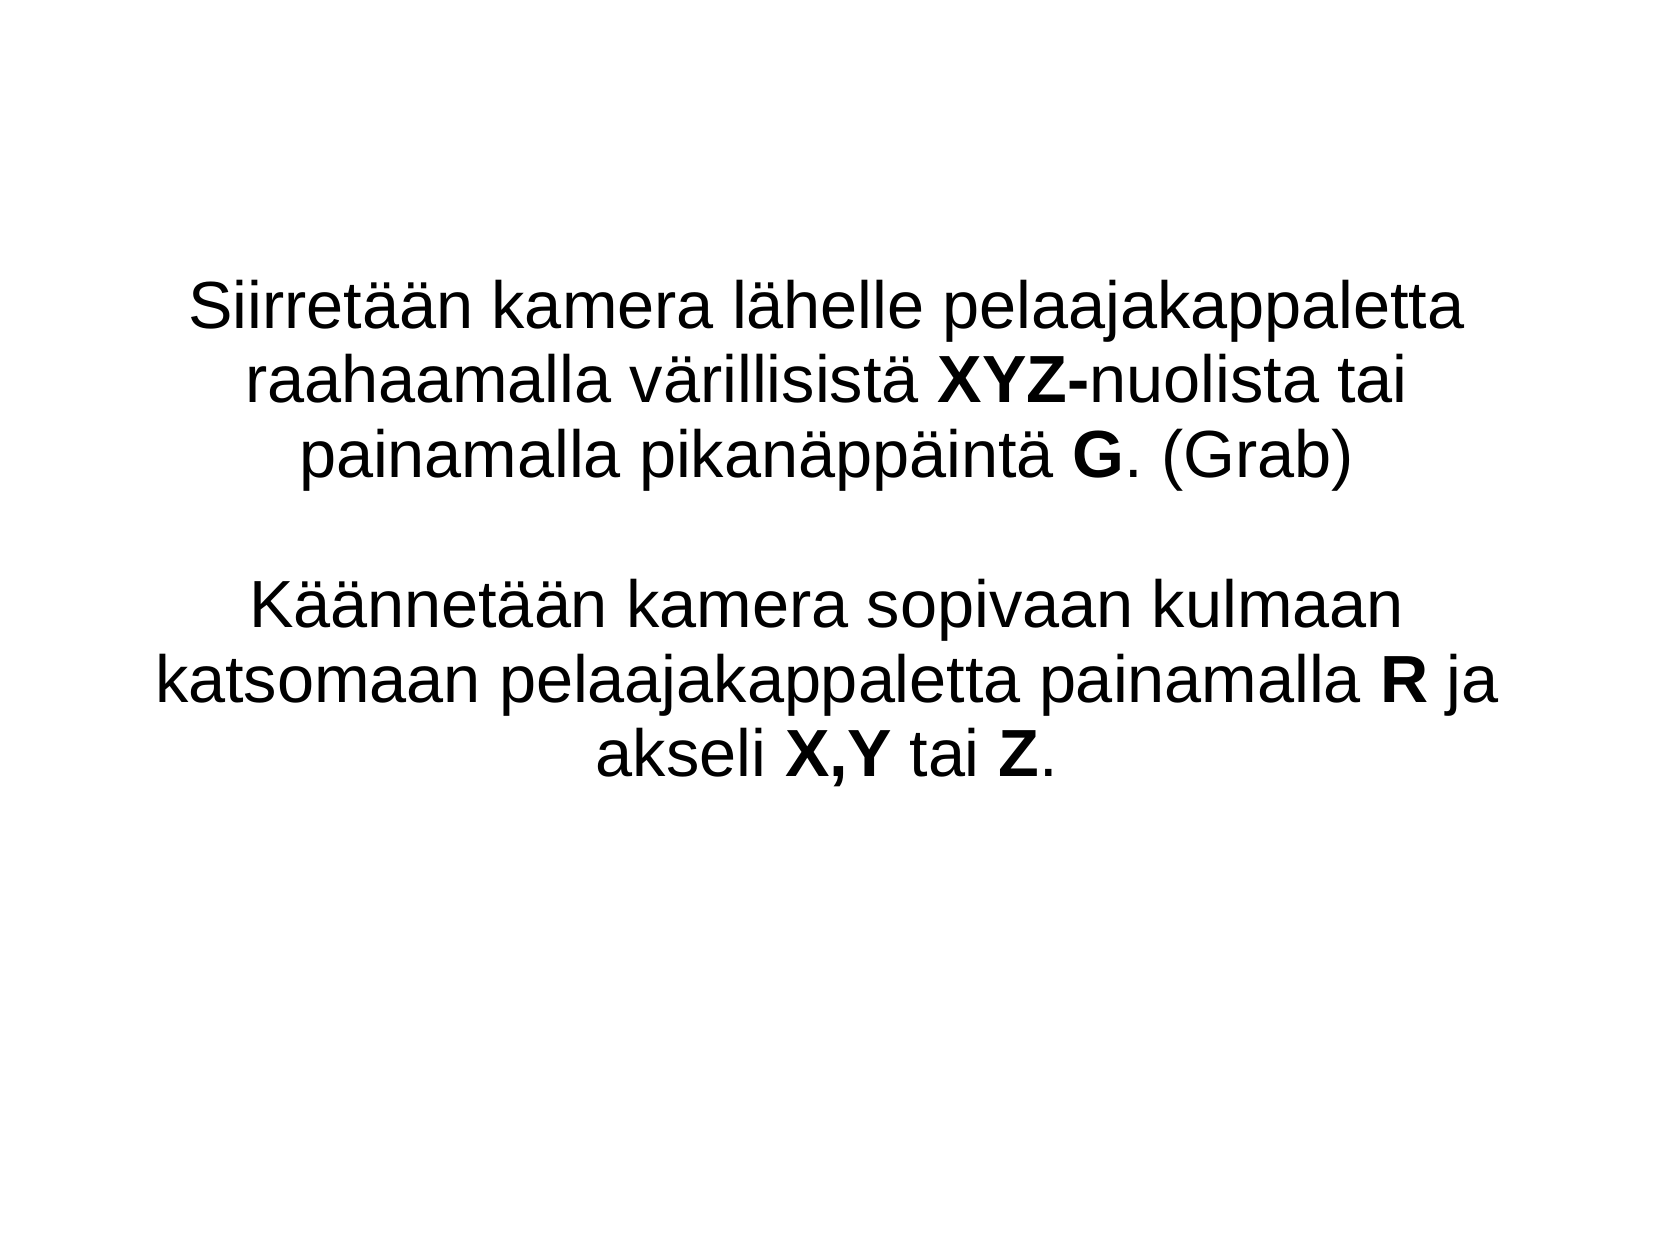

# Siirretään kamera lähelle pelaajakappaletta raahaamalla värillisistä XYZ-nuolista tai painamalla pikanäppäintä G. (Grab)
Käännetään kamera sopivaan kulmaan katsomaan pelaajakappaletta painamalla R ja akseli X,Y tai Z.